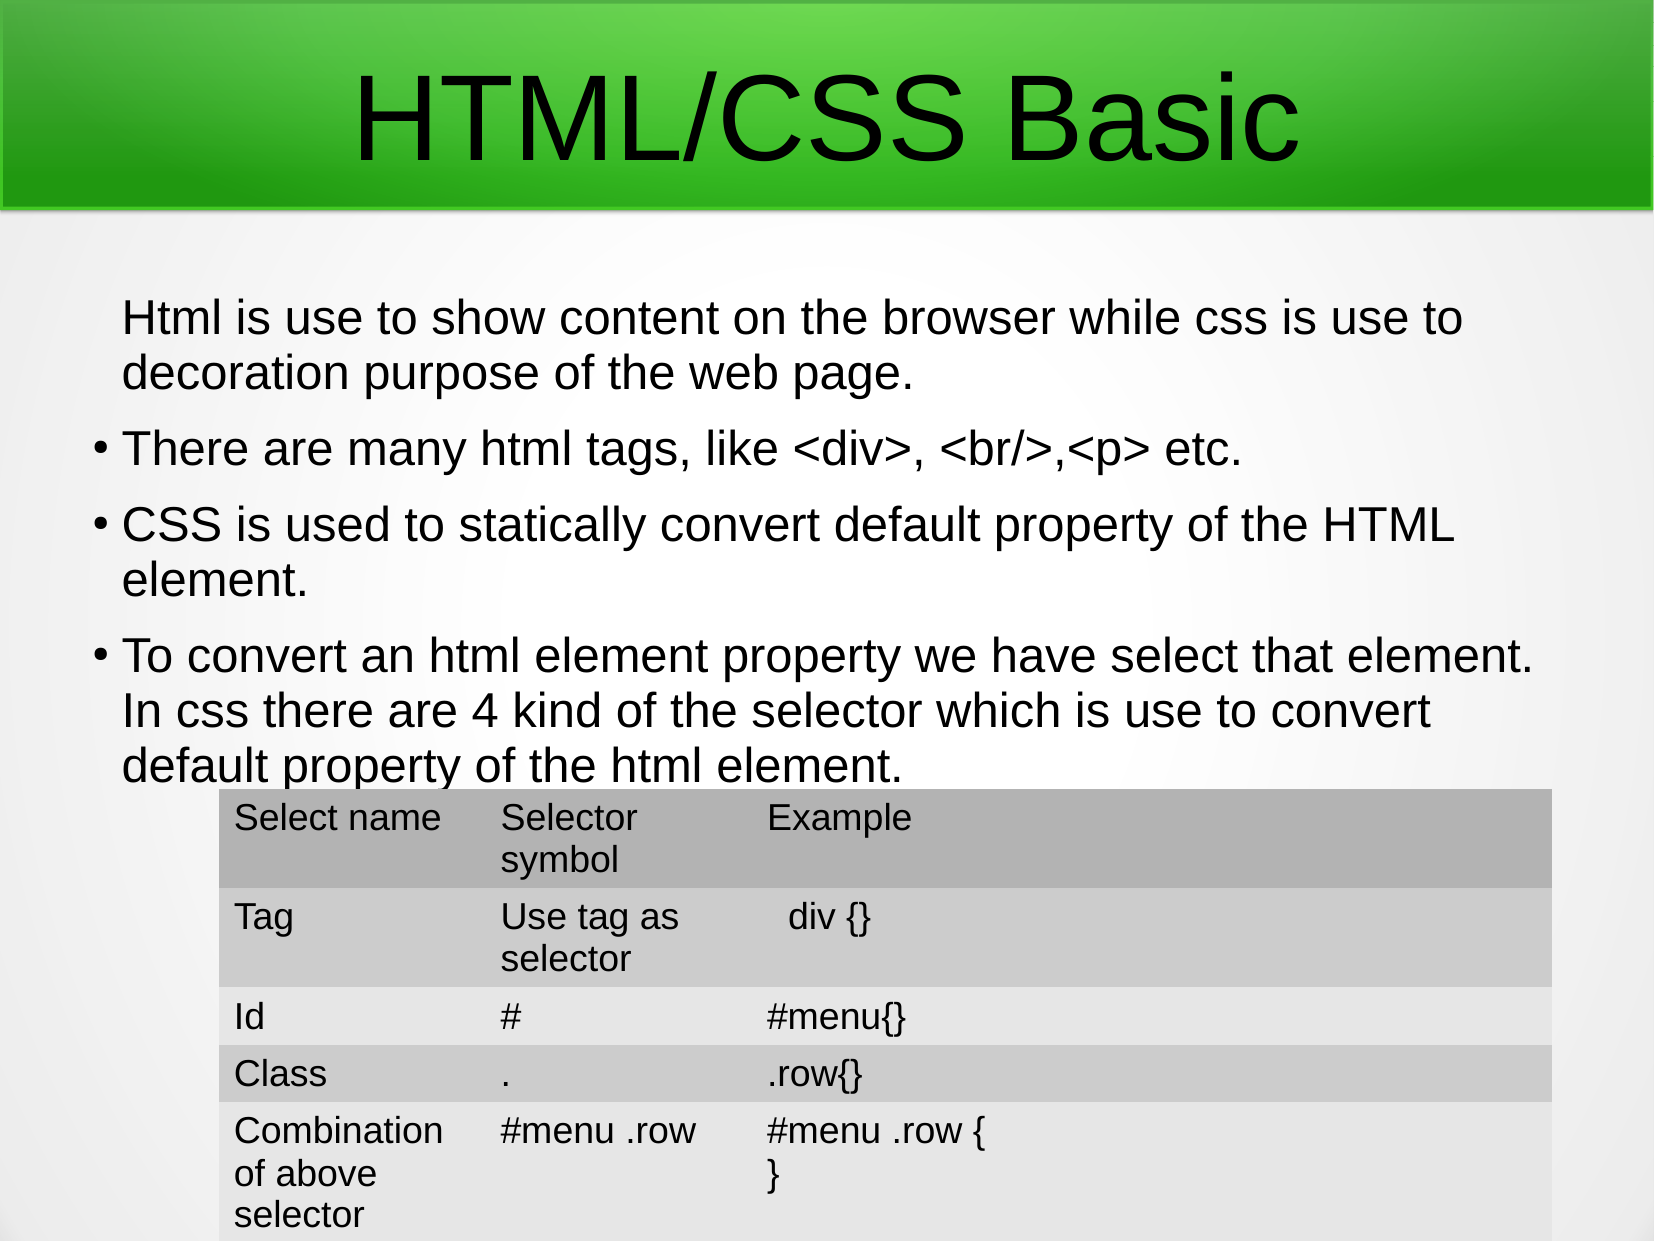

# HTML/CSS Basic
Html is use to show content on the browser while css is use to decoration purpose of the web page.
There are many html tags, like <div>, <br/>,<p> etc.
CSS is used to statically convert default property of the HTML element.
To convert an html element property we have select that element. In css there are 4 kind of the selector which is use to convert default property of the html element.
| Select name | Selector symbol | Example |
| --- | --- | --- |
| Tag | Use tag as selector | div {} |
| Id | # | #menu{} |
| Class | . | .row{} |
| Combination of above selector | #menu .row | #menu .row { } |
c